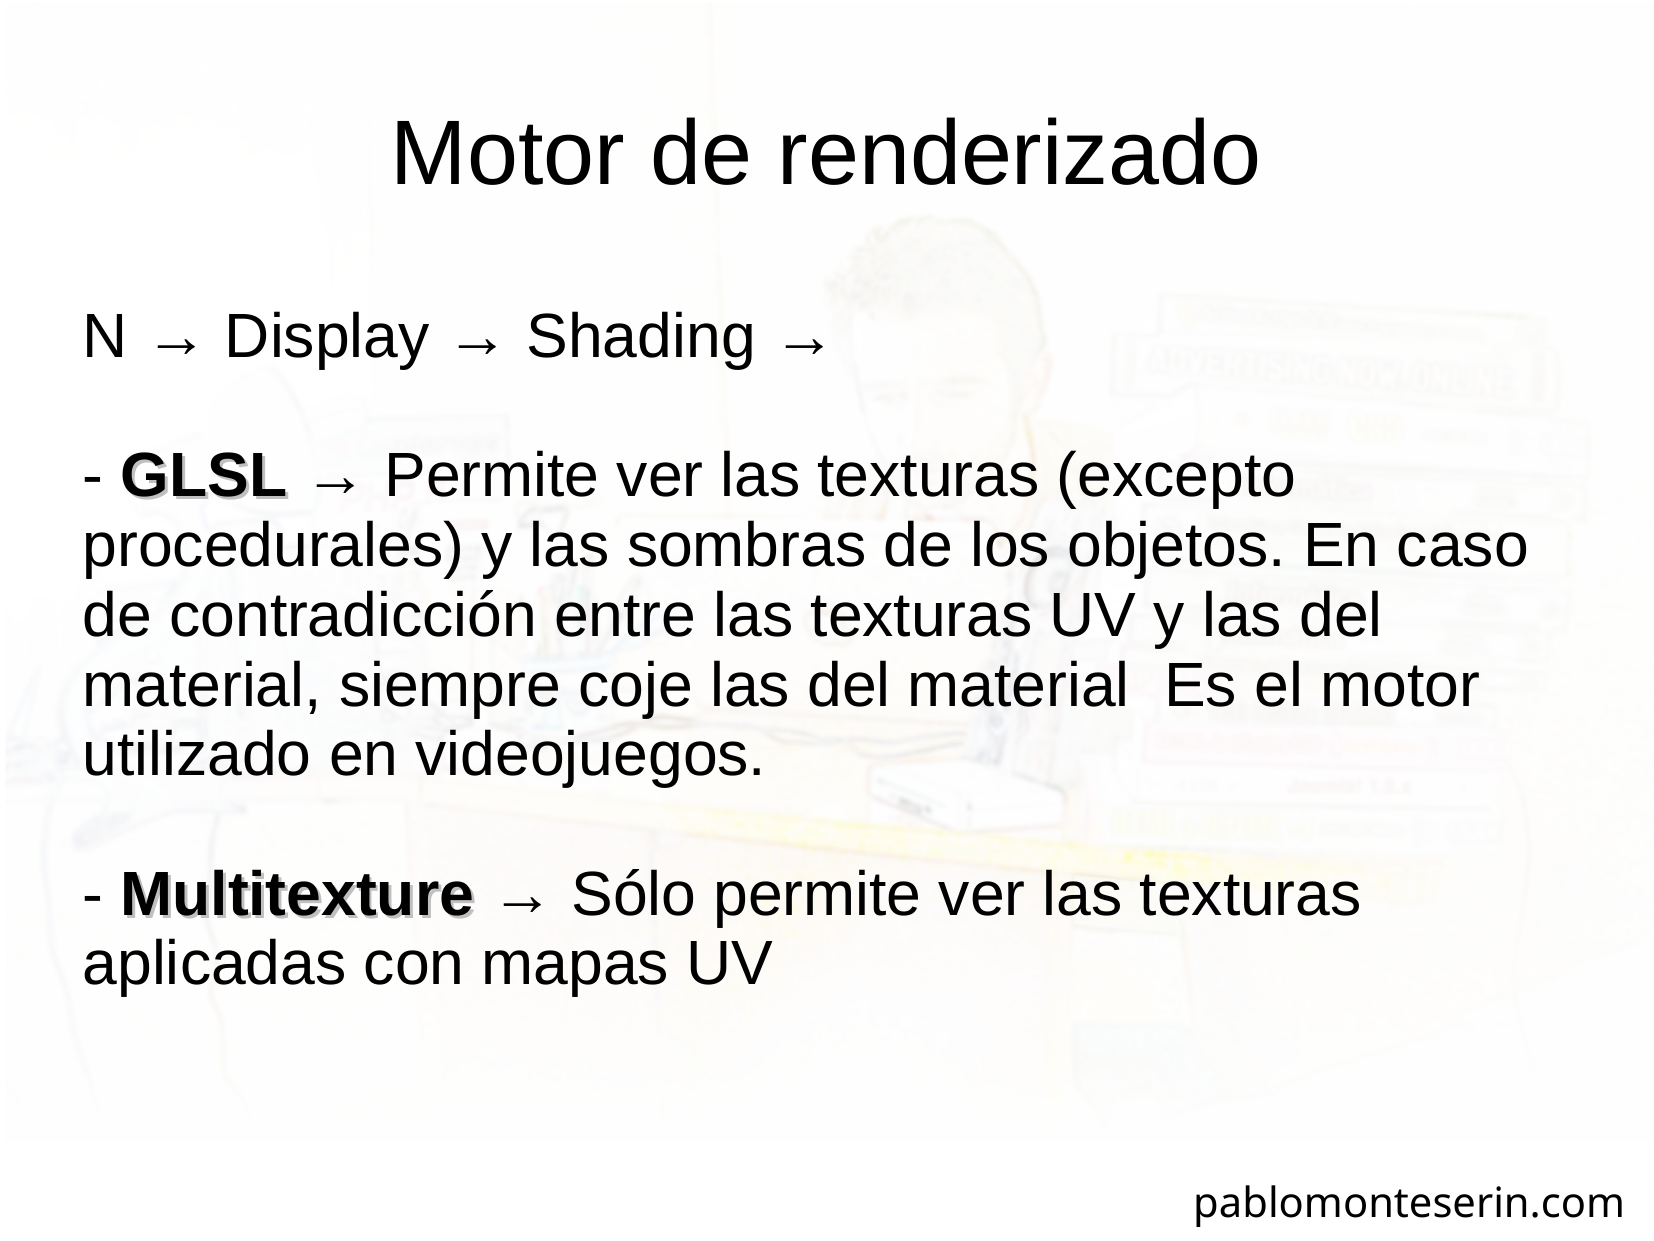

# Motor de renderizado
N → Display → Shading →
- GLSL → Permite ver las texturas (excepto procedurales) y las sombras de los objetos. En caso de contradicción entre las texturas UV y las del material, siempre coje las del material Es el motor utilizado en videojuegos.
- Multitexture → Sólo permite ver las texturas aplicadas con mapas UV